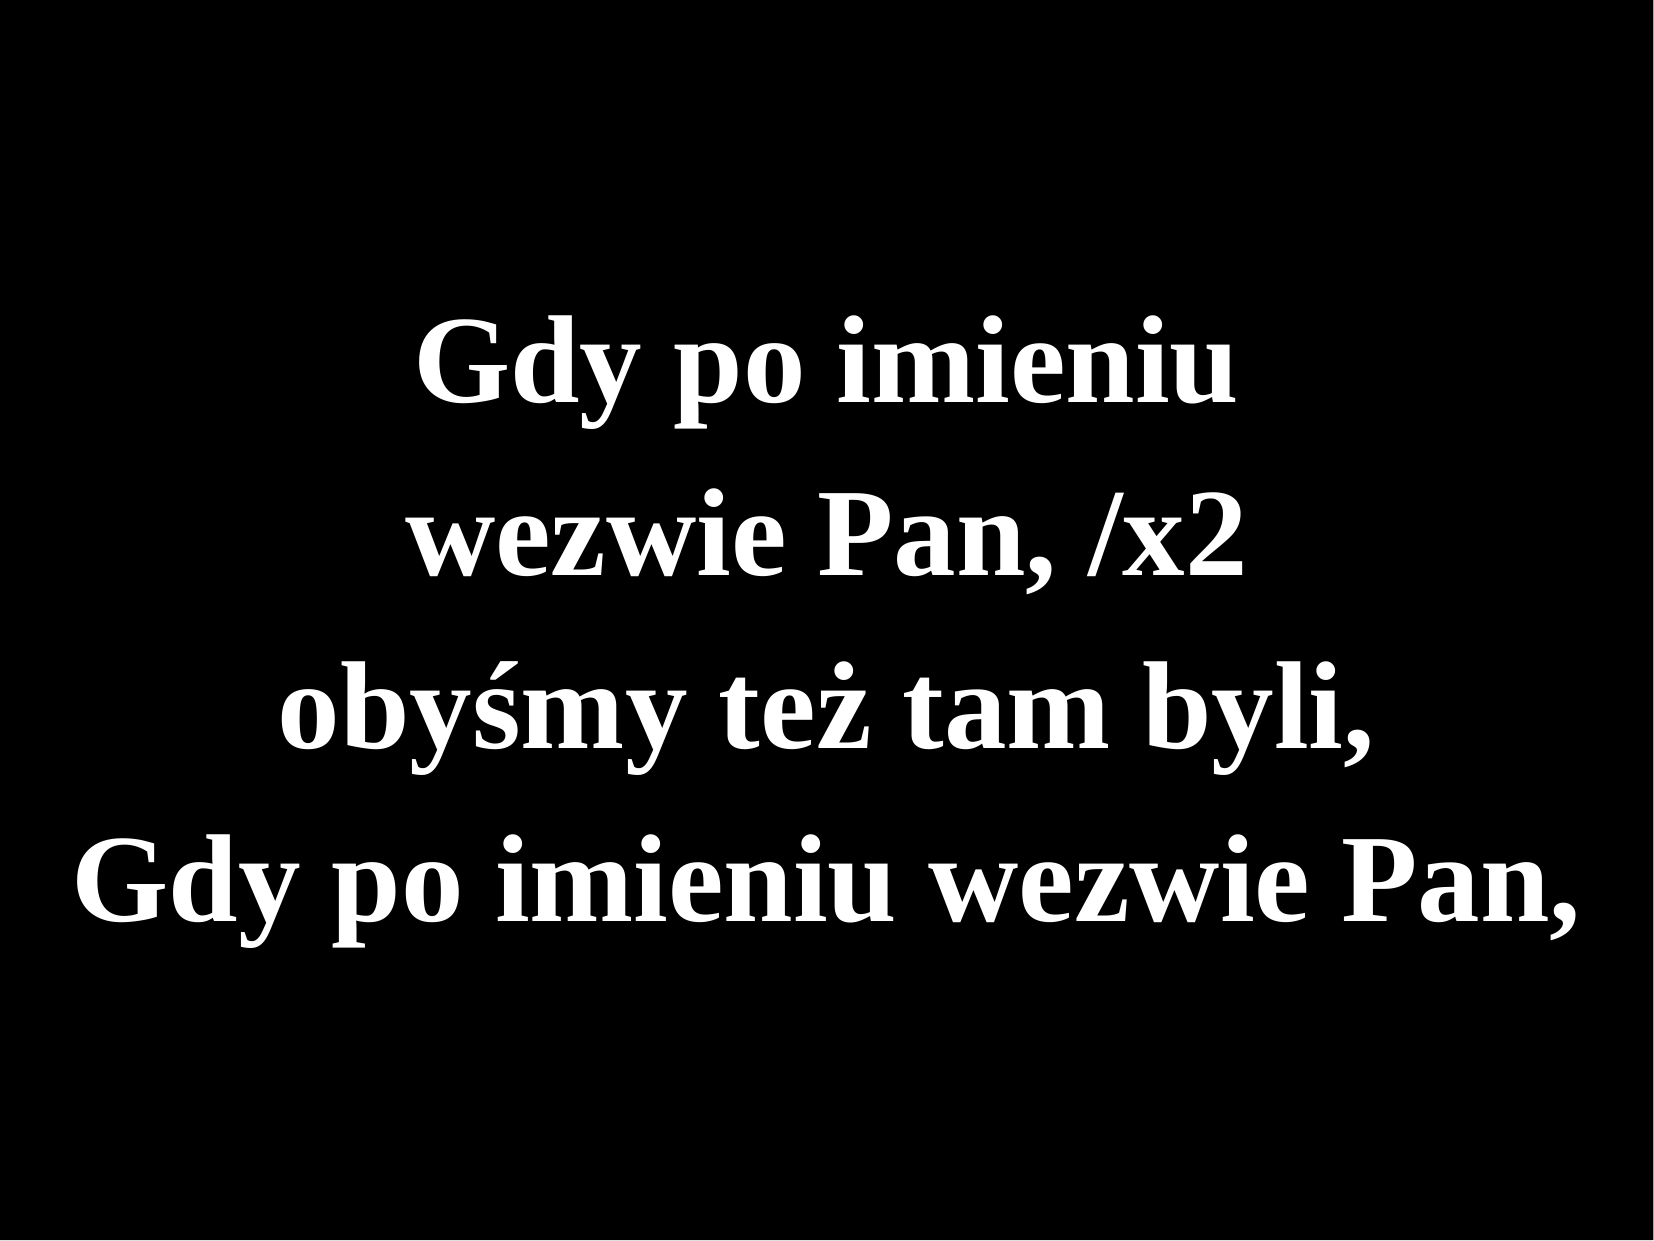

# Gdy po imieniu ppp wezwie Pan, /x2 ppp obyśmy też tam byli, ppp Gdy po imieniu wezwie Pan,